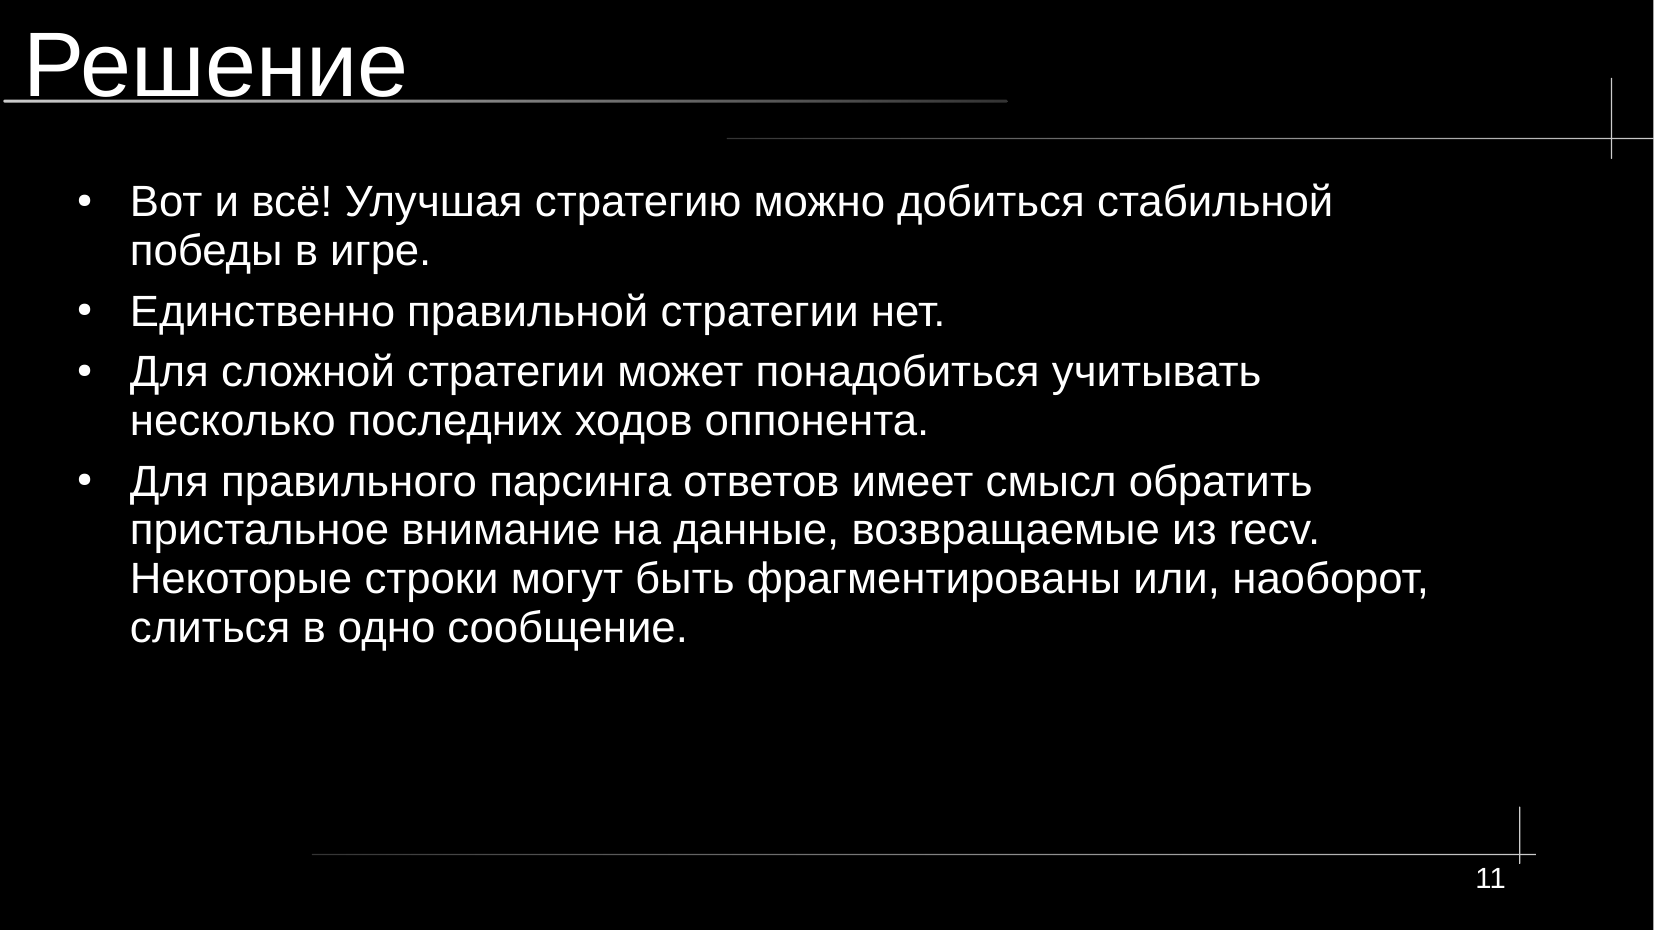

# Решение
Вот и всё! Улучшая стратегию можно добиться стабильной победы в игре.
Единственно правильной стратегии нет.
Для сложной стратегии может понадобиться учитывать несколько последних ходов оппонента.
Для правильного парсинга ответов имеет смысл обратить пристальное внимание на данные, возвращаемые из recv. Некоторые строки могут быть фрагментированы или, наоборот, слиться в одно сообщение.
11